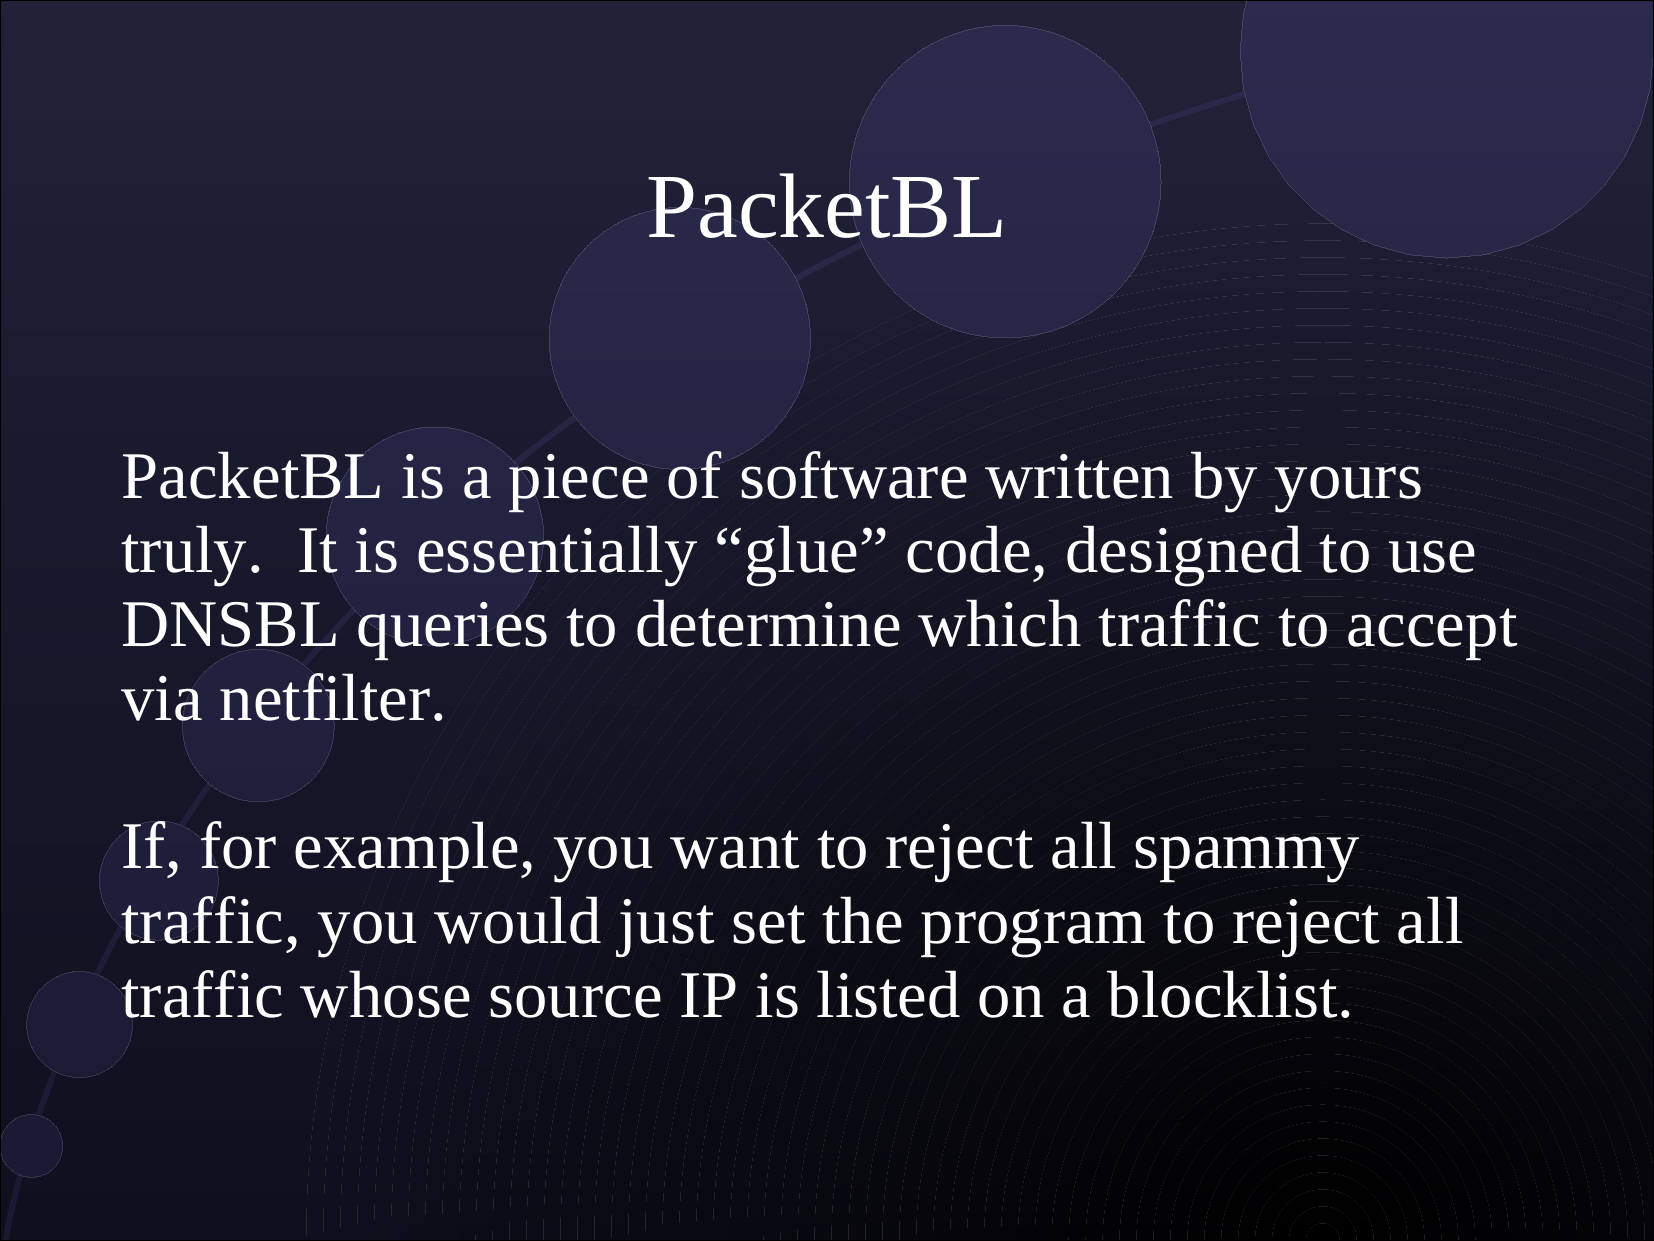

# PacketBL
PacketBL is a piece of software written by yours truly. It is essentially “glue” code, designed to use DNSBL queries to determine which traffic to accept via netfilter.
If, for example, you want to reject all spammy traffic, you would just set the program to reject all traffic whose source IP is listed on a blocklist.